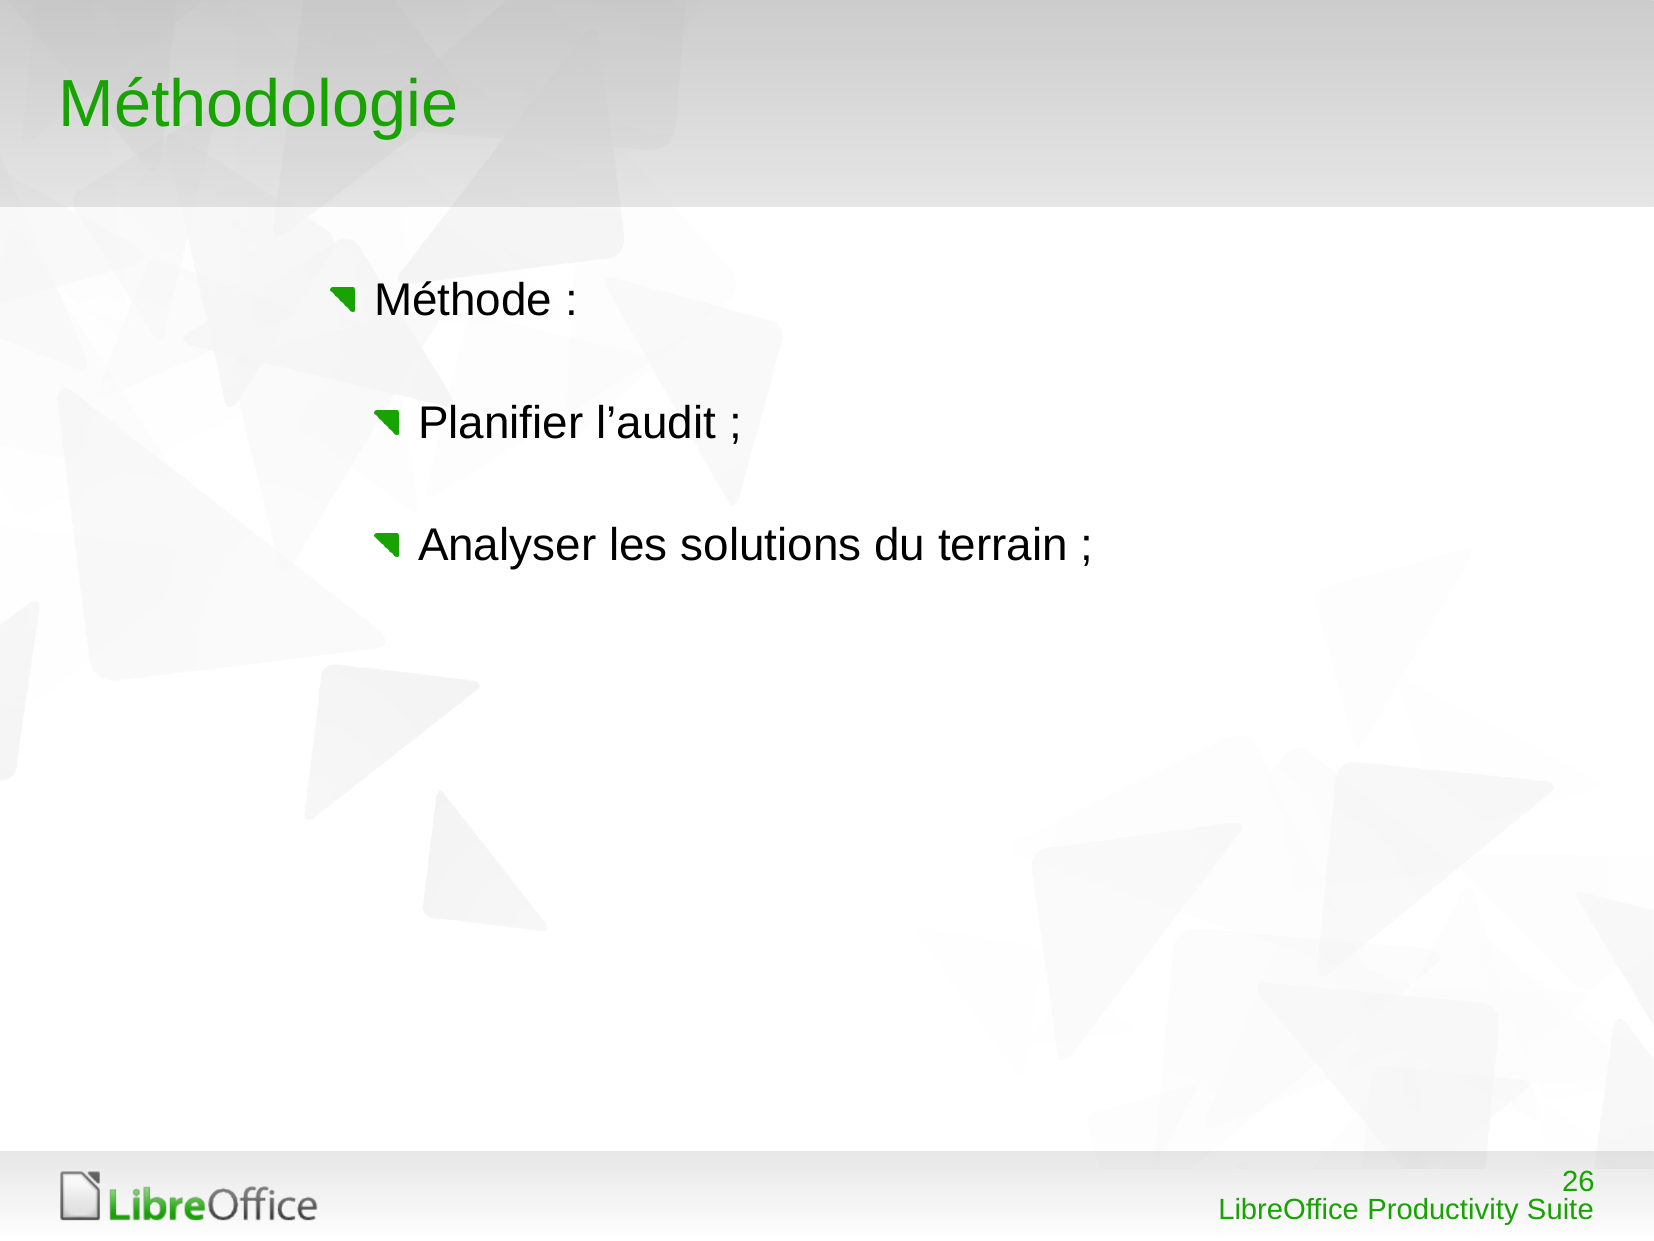

# Méthodologie
Méthode :
Planifier l’audit ;
Analyser les solutions du terrain ;
26
LibreOffice Productivity Suite